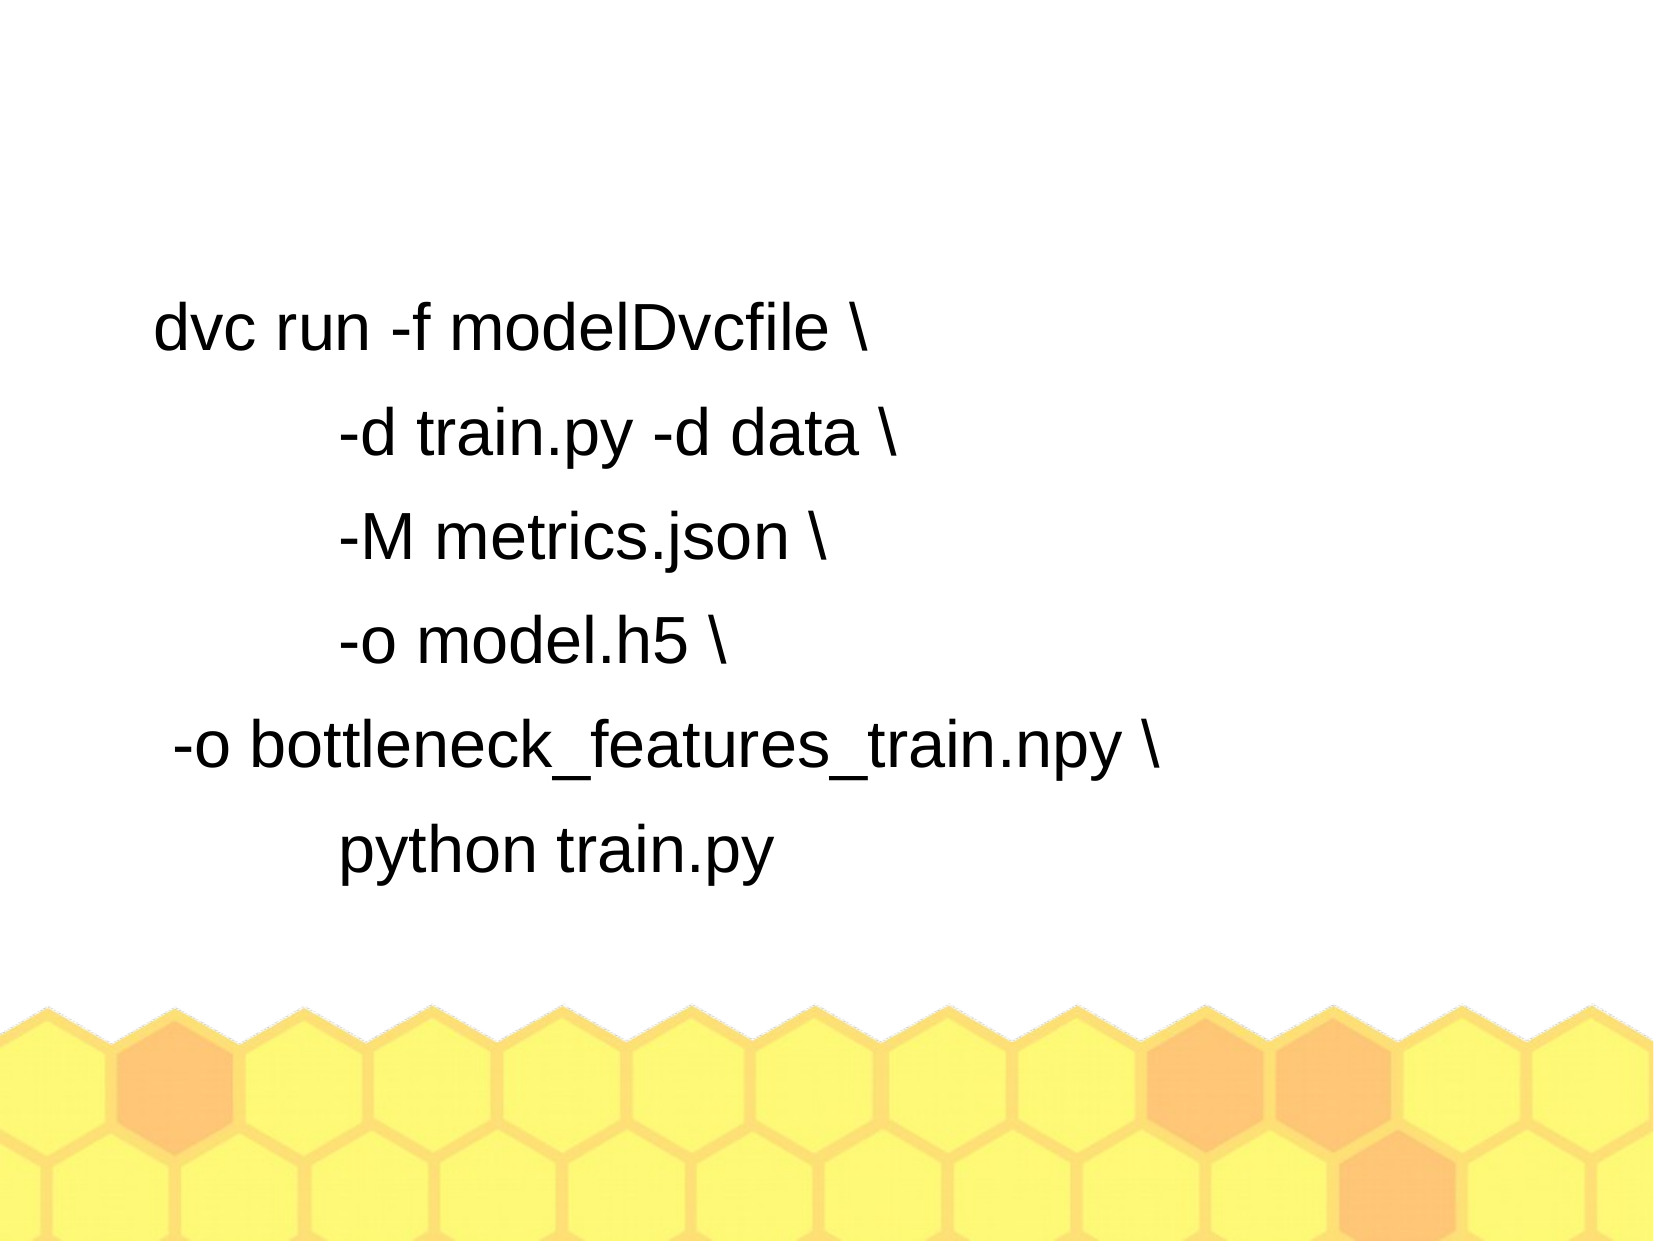

#
dvc run -f modelDvcfile \
 -d train.py -d data \
 -M metrics.json \
 -o model.h5 \
 -o bottleneck_features_train.npy \
 python train.py